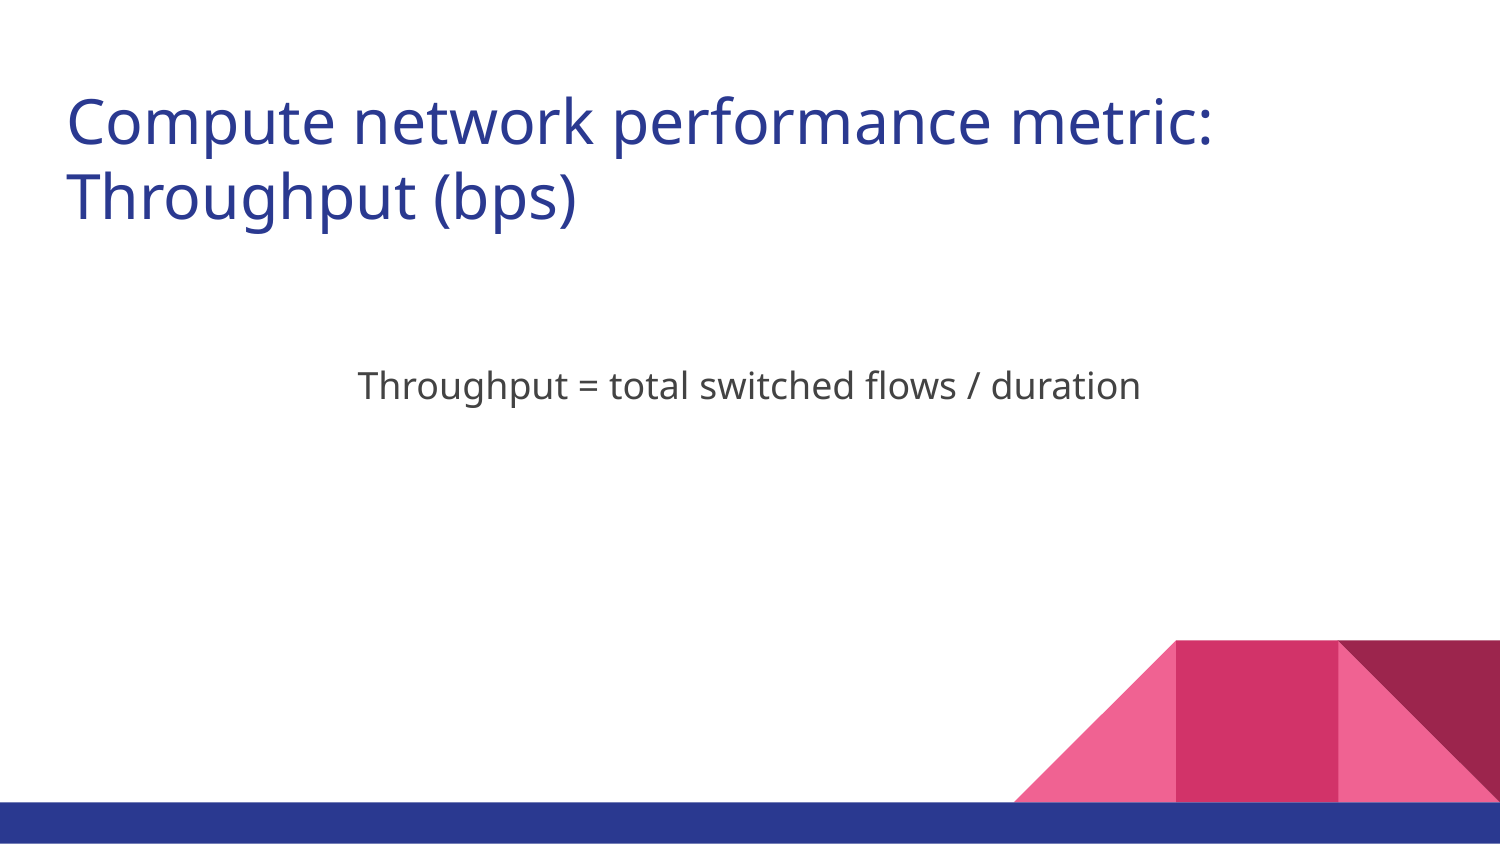

# Compute network performance metric: Throughput (bps)
Throughput = total switched flows / duration